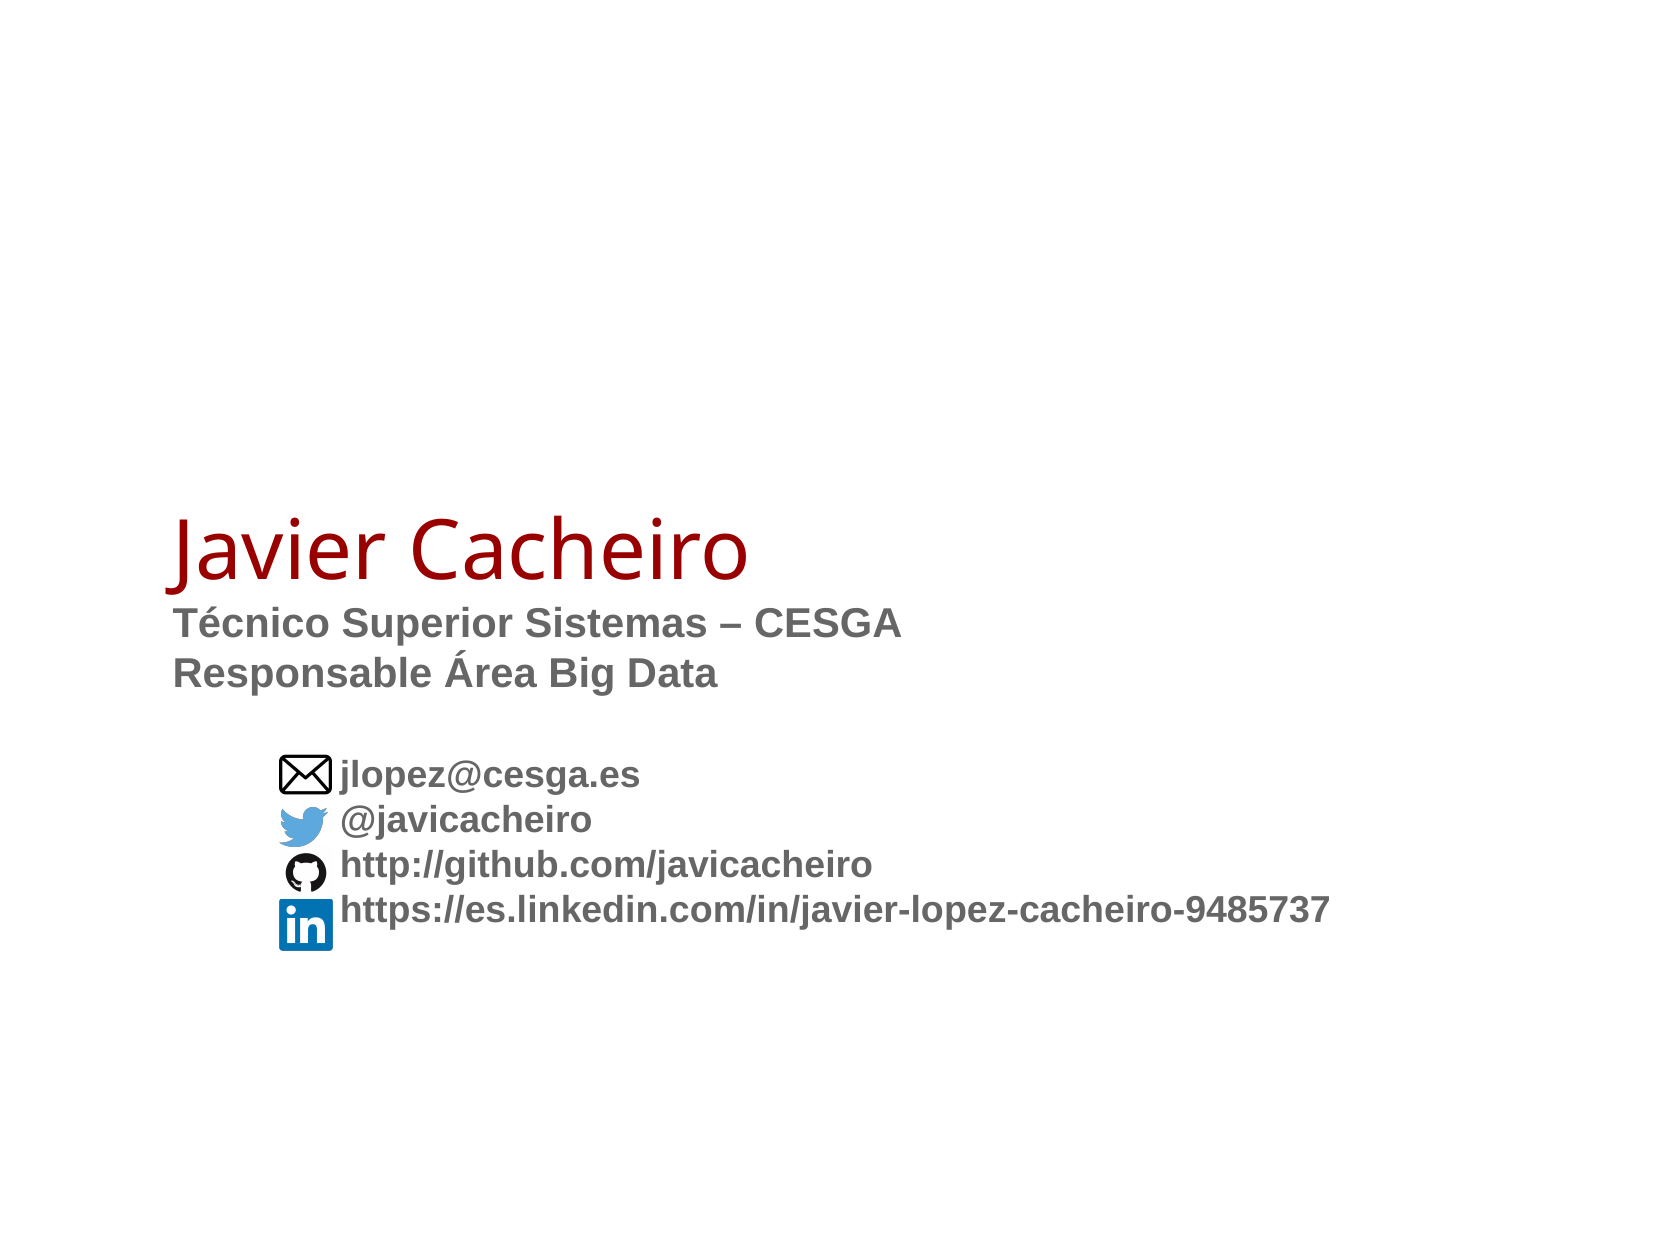

Javier Cacheiro
Técnico Superior Sistemas – CESGA
Responsable Área Big Data
jlopez@cesga.es
@javicacheiro
http://github.com/javicacheiro
https://es.linkedin.com/in/javier-lopez-cacheiro-9485737